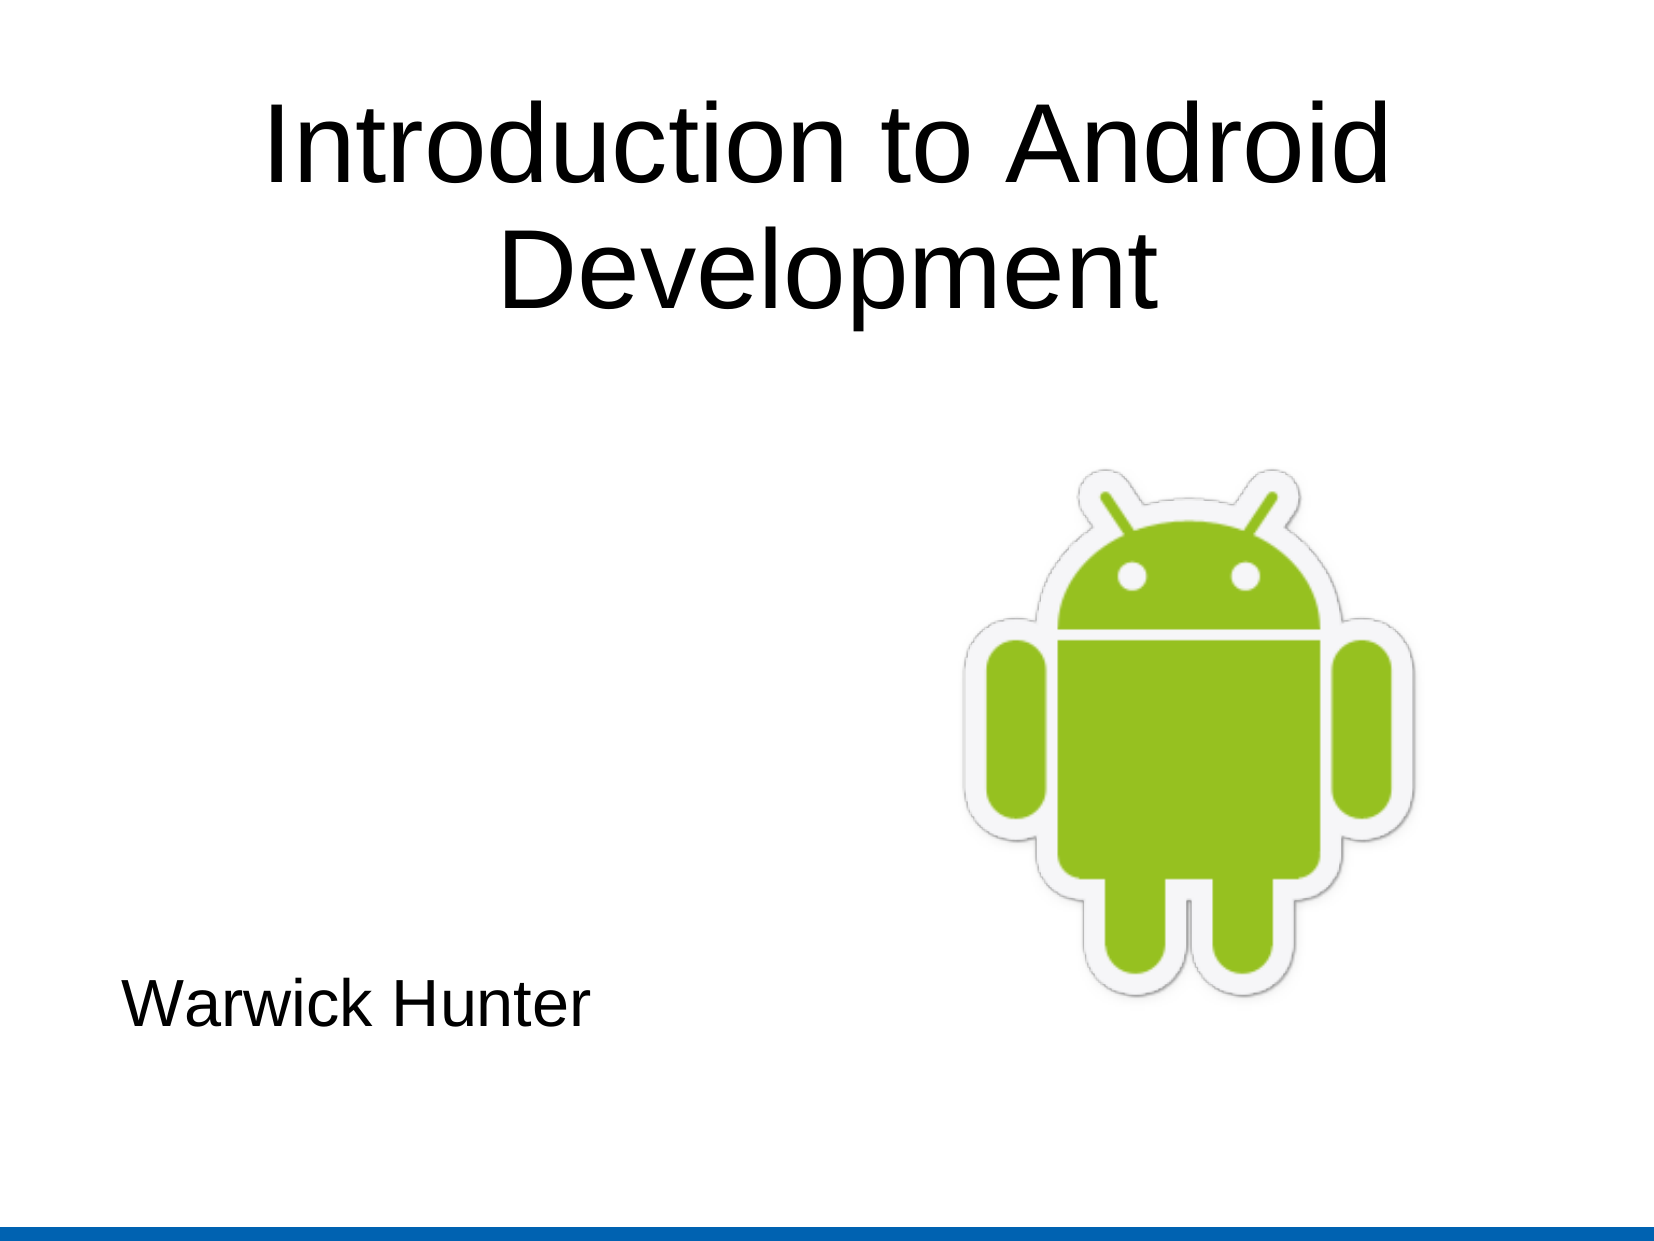

# Introduction to Android Development
Warwick Hunter